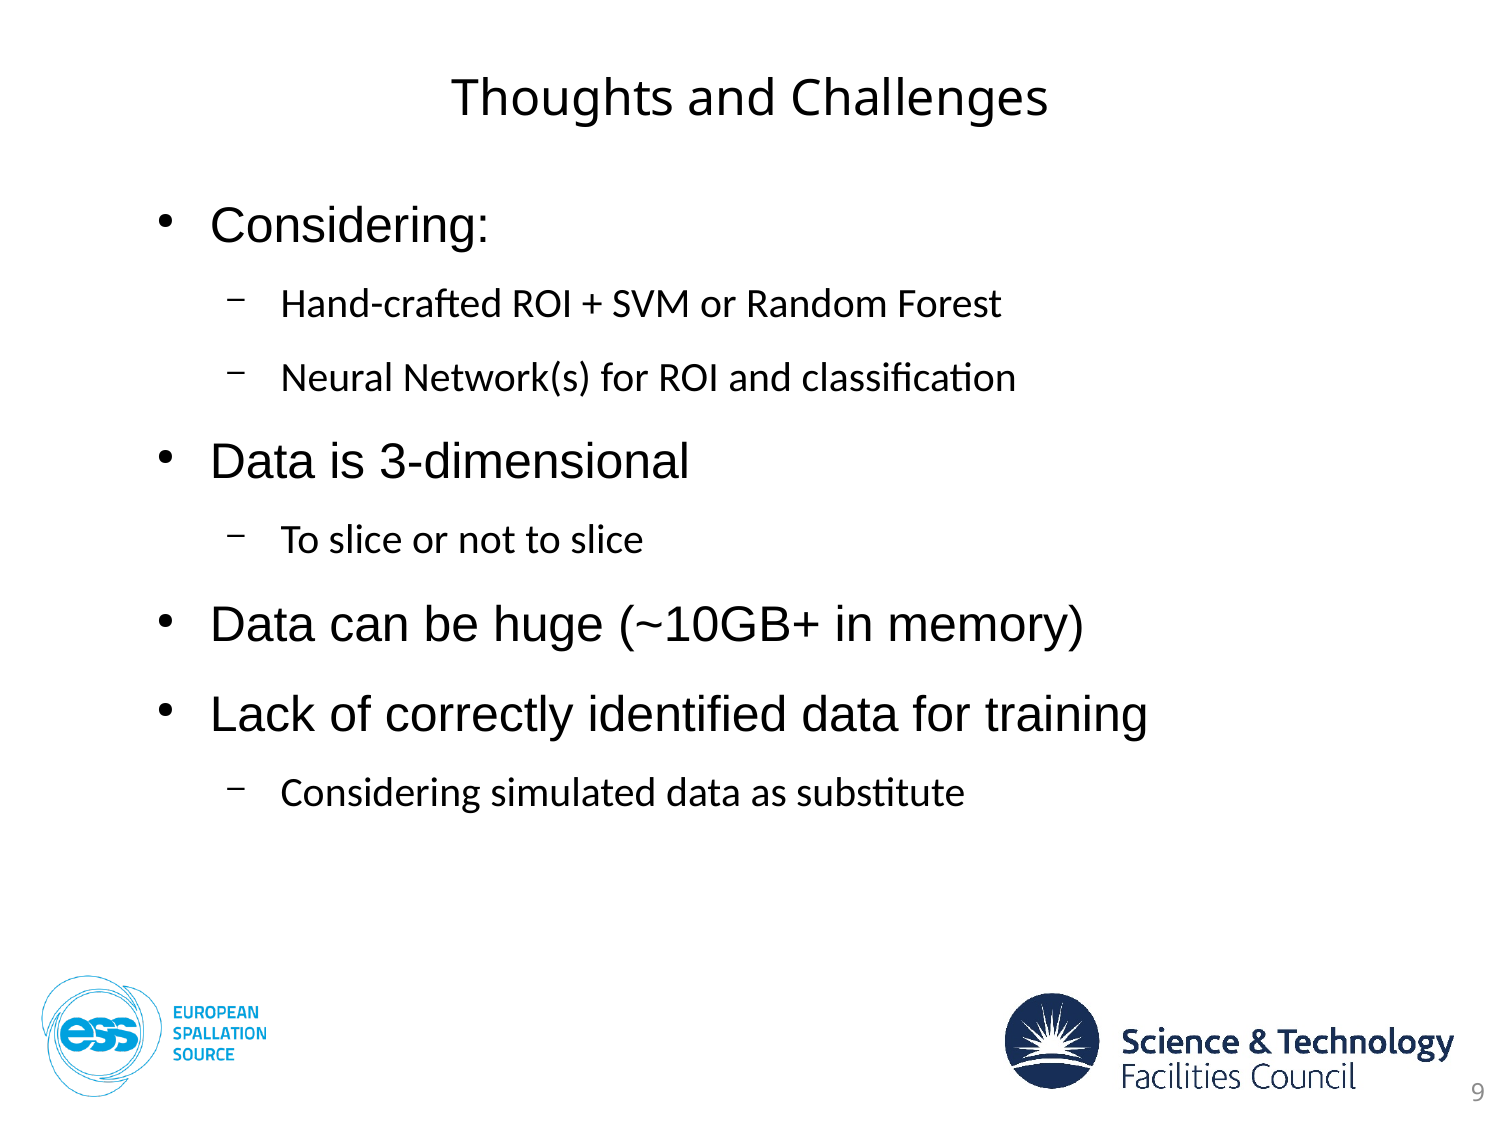

# Thoughts and Challenges
Considering:
Hand-crafted ROI + SVM or Random Forest
Neural Network(s) for ROI and classification
Data is 3-dimensional
To slice or not to slice
Data can be huge (~10GB+ in memory)
Lack of correctly identified data for training
Considering simulated data as substitute